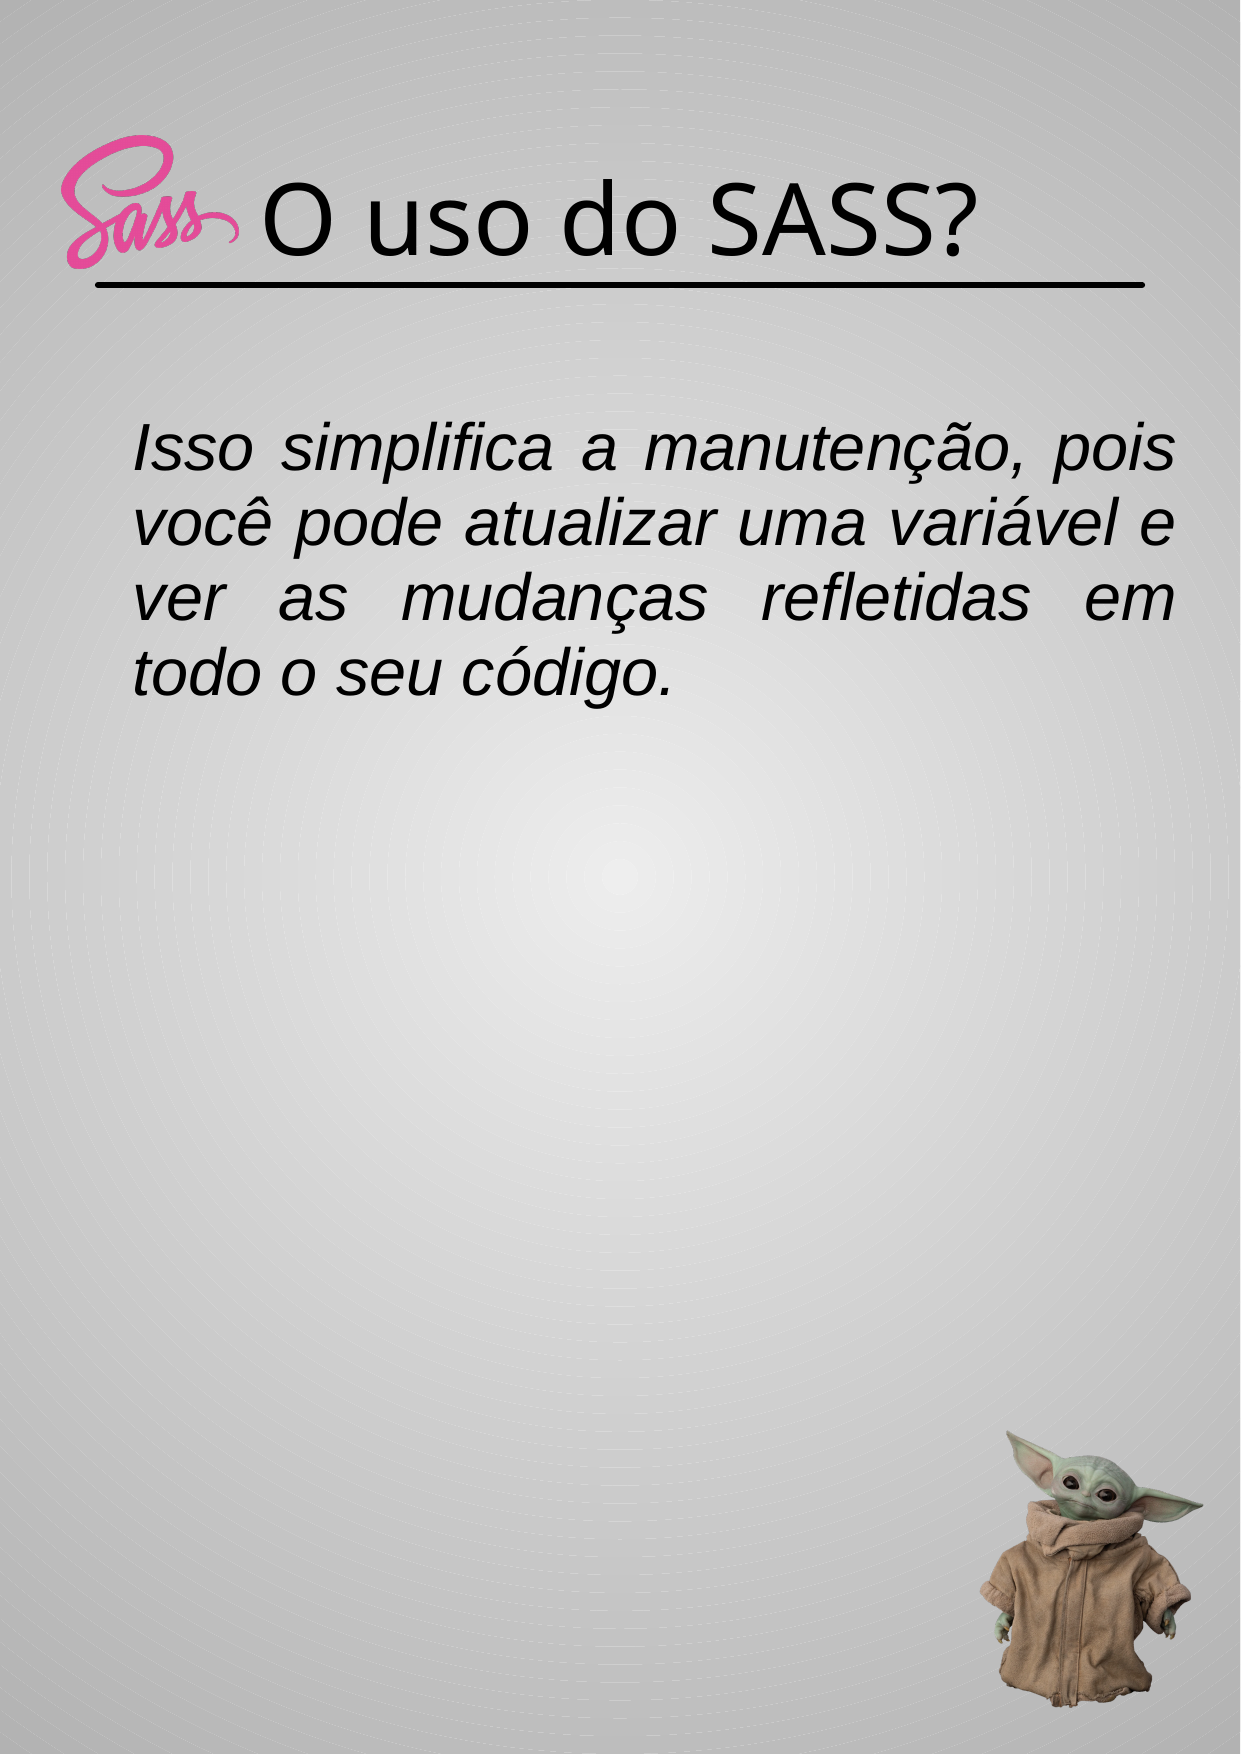

# O uso do SASS?
Isso simplifica a manutenção, pois você pode atualizar uma variável e ver as mudanças refletidas em todo o seu código.